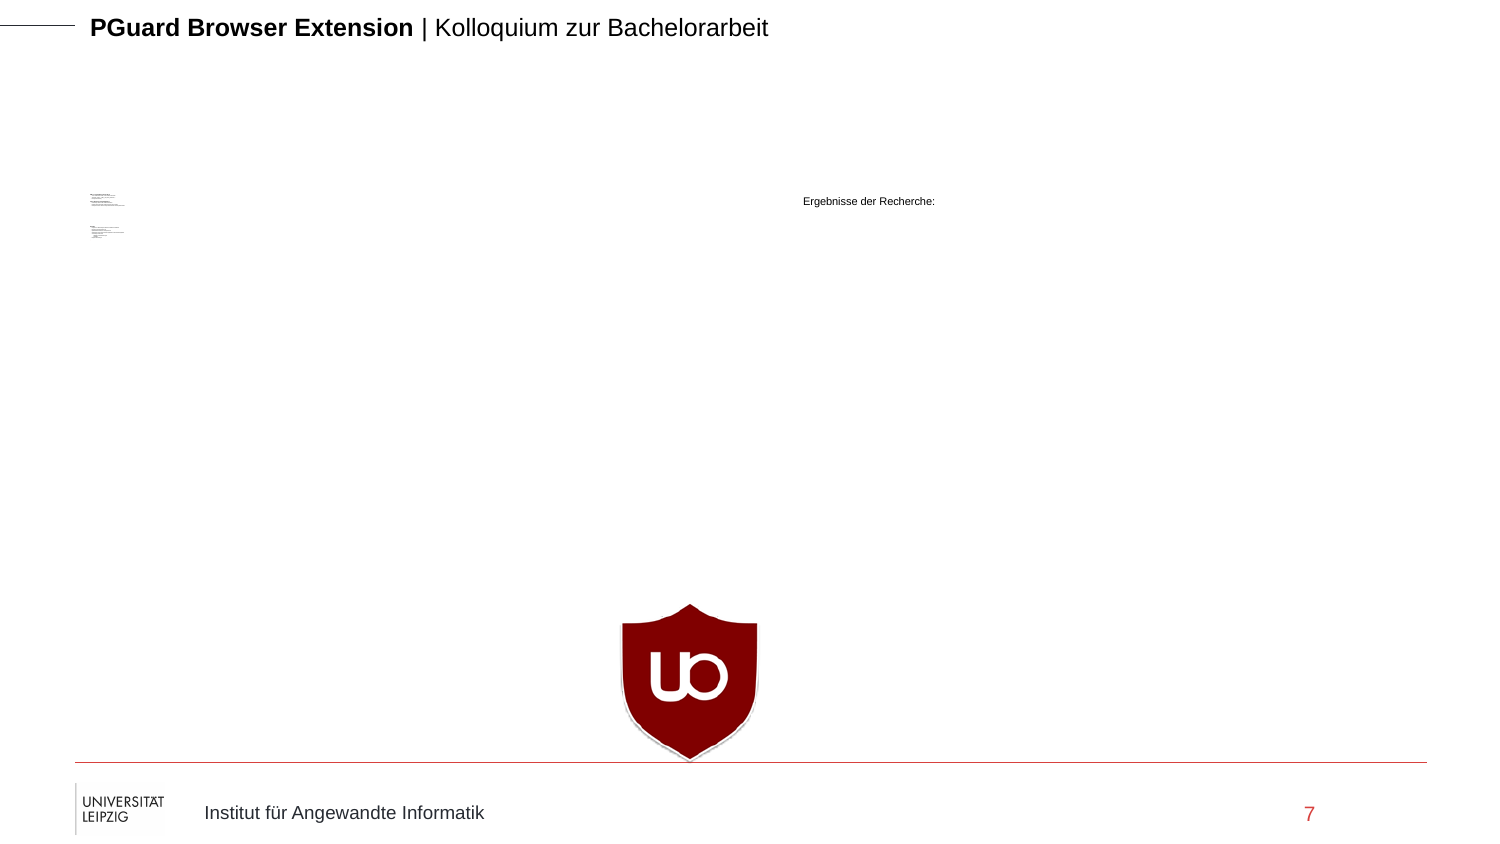

# Gibt es vergleichbare Extensions?
Suche: Chrome Web Store , Firefox Addons und Github
Stichworte: „privacy“, „safety“, „play store“, „permission“, …
Einziger Fund: Exodify
Cross-Browser-Programmierung
Entwicklung auf Basis von WebExtension APIs
Dadurch nahezu identischer Aufbau zwischen Chrome und FF
Namespaces können bis auf wenige Aufnahmen direkt nach FF portiert werden.
Ergebnisse der Recherche:
Überblick
Programm zur Erweiterung des Browser um hilfreiche Funktionen
Folgt dem „single purpose“-Prinzip
Implementiert mit HTML, JavaScript und CSS
Werden über den Chrome Web Store eingebunden oder manuell hochgeladen
Anwendungen: Übersetzer,
Adblocker, Personalisierung von
Webseiten
Beispiel: uBlock Origin